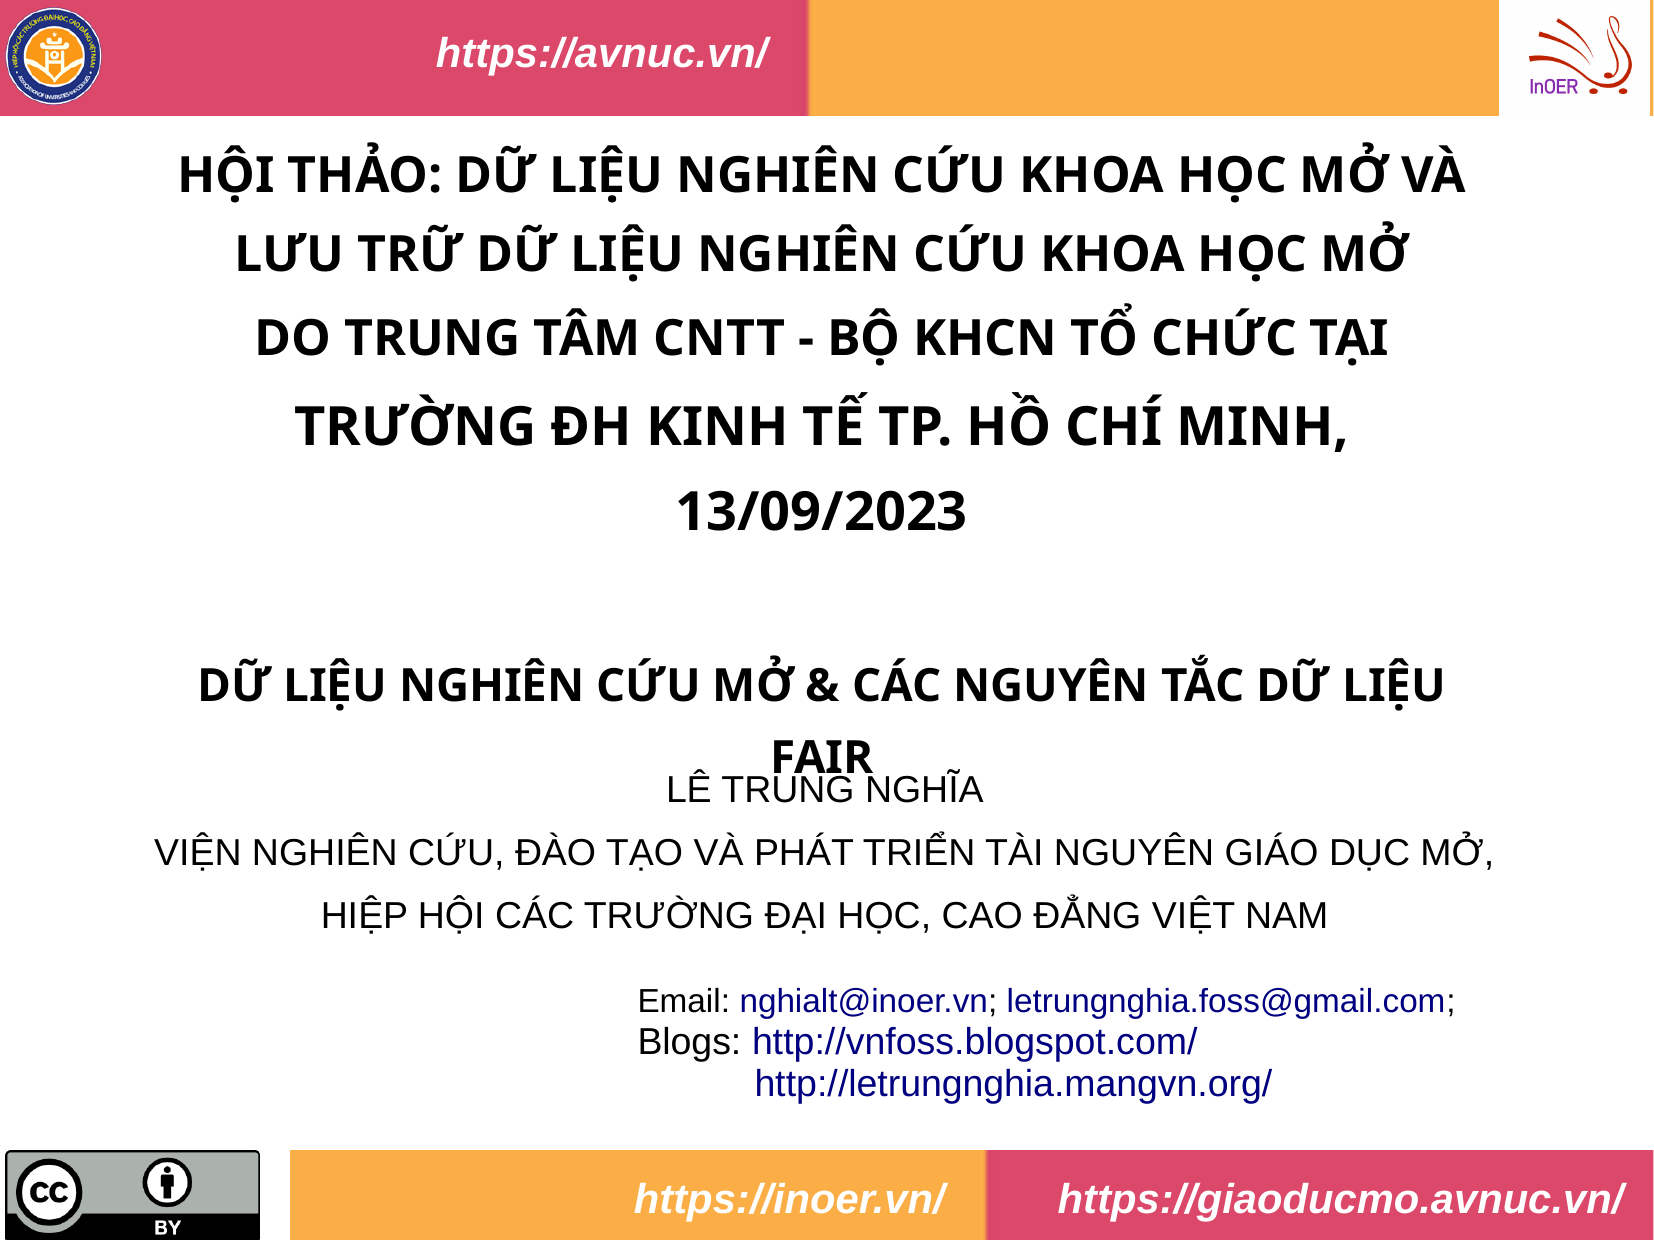

https://avnuc.vn/
HỘI THẢO: DỮ LIỆU NGHIÊN CỨU KHOA HỌC MỞ VÀ LƯU TRỮ DỮ LIỆU NGHIÊN CỨU KHOA HỌC MỞ
DO TRUNG TÂM CNTT - BỘ KHCN TỔ CHỨC TẠI
TRƯỜNG ĐH KINH TẾ TP. HỒ CHÍ MINH, 13/09/2023
DỮ LIỆU NGHIÊN CỨU MỞ & CÁC NGUYÊN TẮC DỮ LIỆU FAIR
LÊ TRUNG NGHĨA
VIỆN NGHIÊN CỨU, ĐÀO TẠO VÀ PHÁT TRIỂN TÀI NGUYÊN GIÁO DỤC MỞ,
HIỆP HỘI CÁC TRƯỜNG ĐẠI HỌC, CAO ĐẲNG VIỆT NAM
								Email: nghialt@inoer.vn; letrungnghia.foss@gmail.com;
								Blogs: http://vnfoss.blogspot.com/
						 			 http://letrungnghia.mangvn.org/
https://inoer.vn/
https://giaoducmo.avnuc.vn/